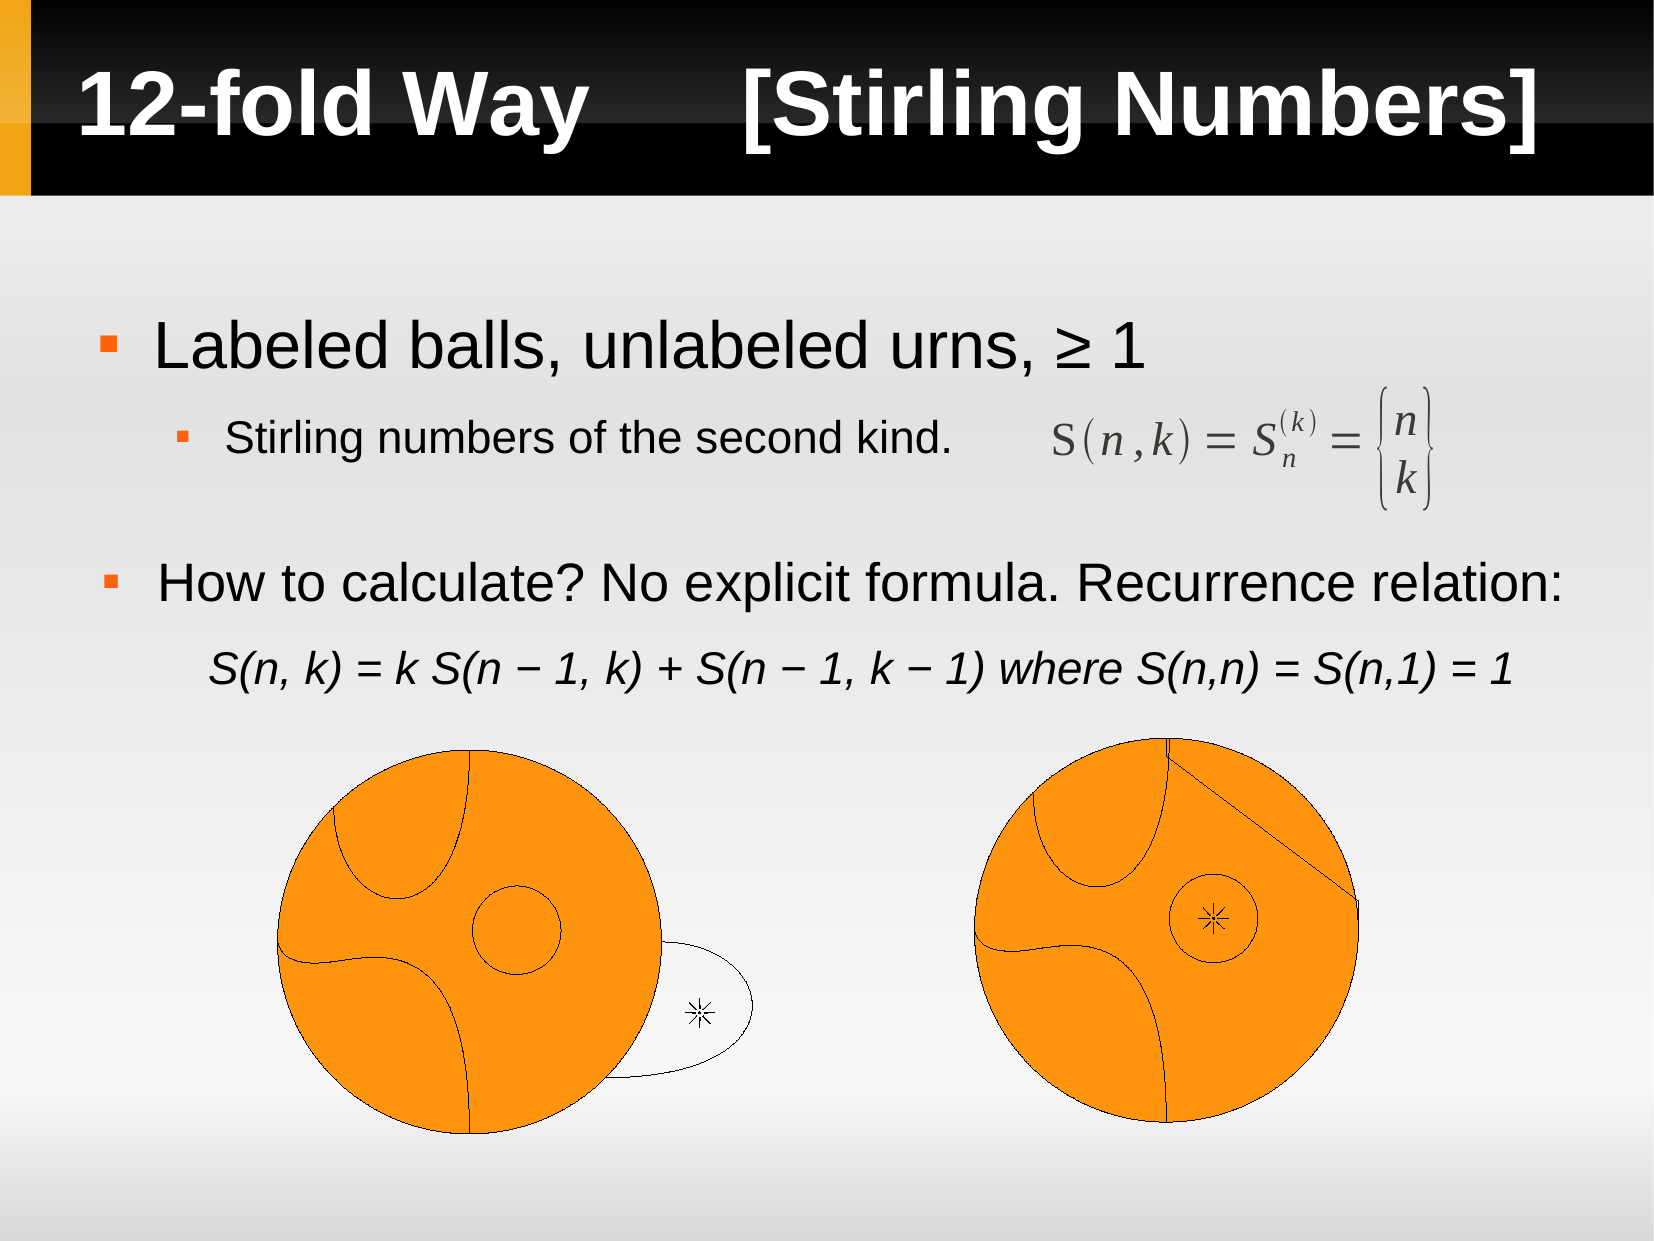

# 12-fold Way			[Stirling Numbers]
Labeled balls, unlabeled urns, ≥ 1
Stirling numbers of the second kind.
How to calculate? No explicit formula. Recurrence relation:
S(n, k) = k S(n − 1, k) + S(n − 1, k − 1) where S(n,n) = S(n,1) = 1